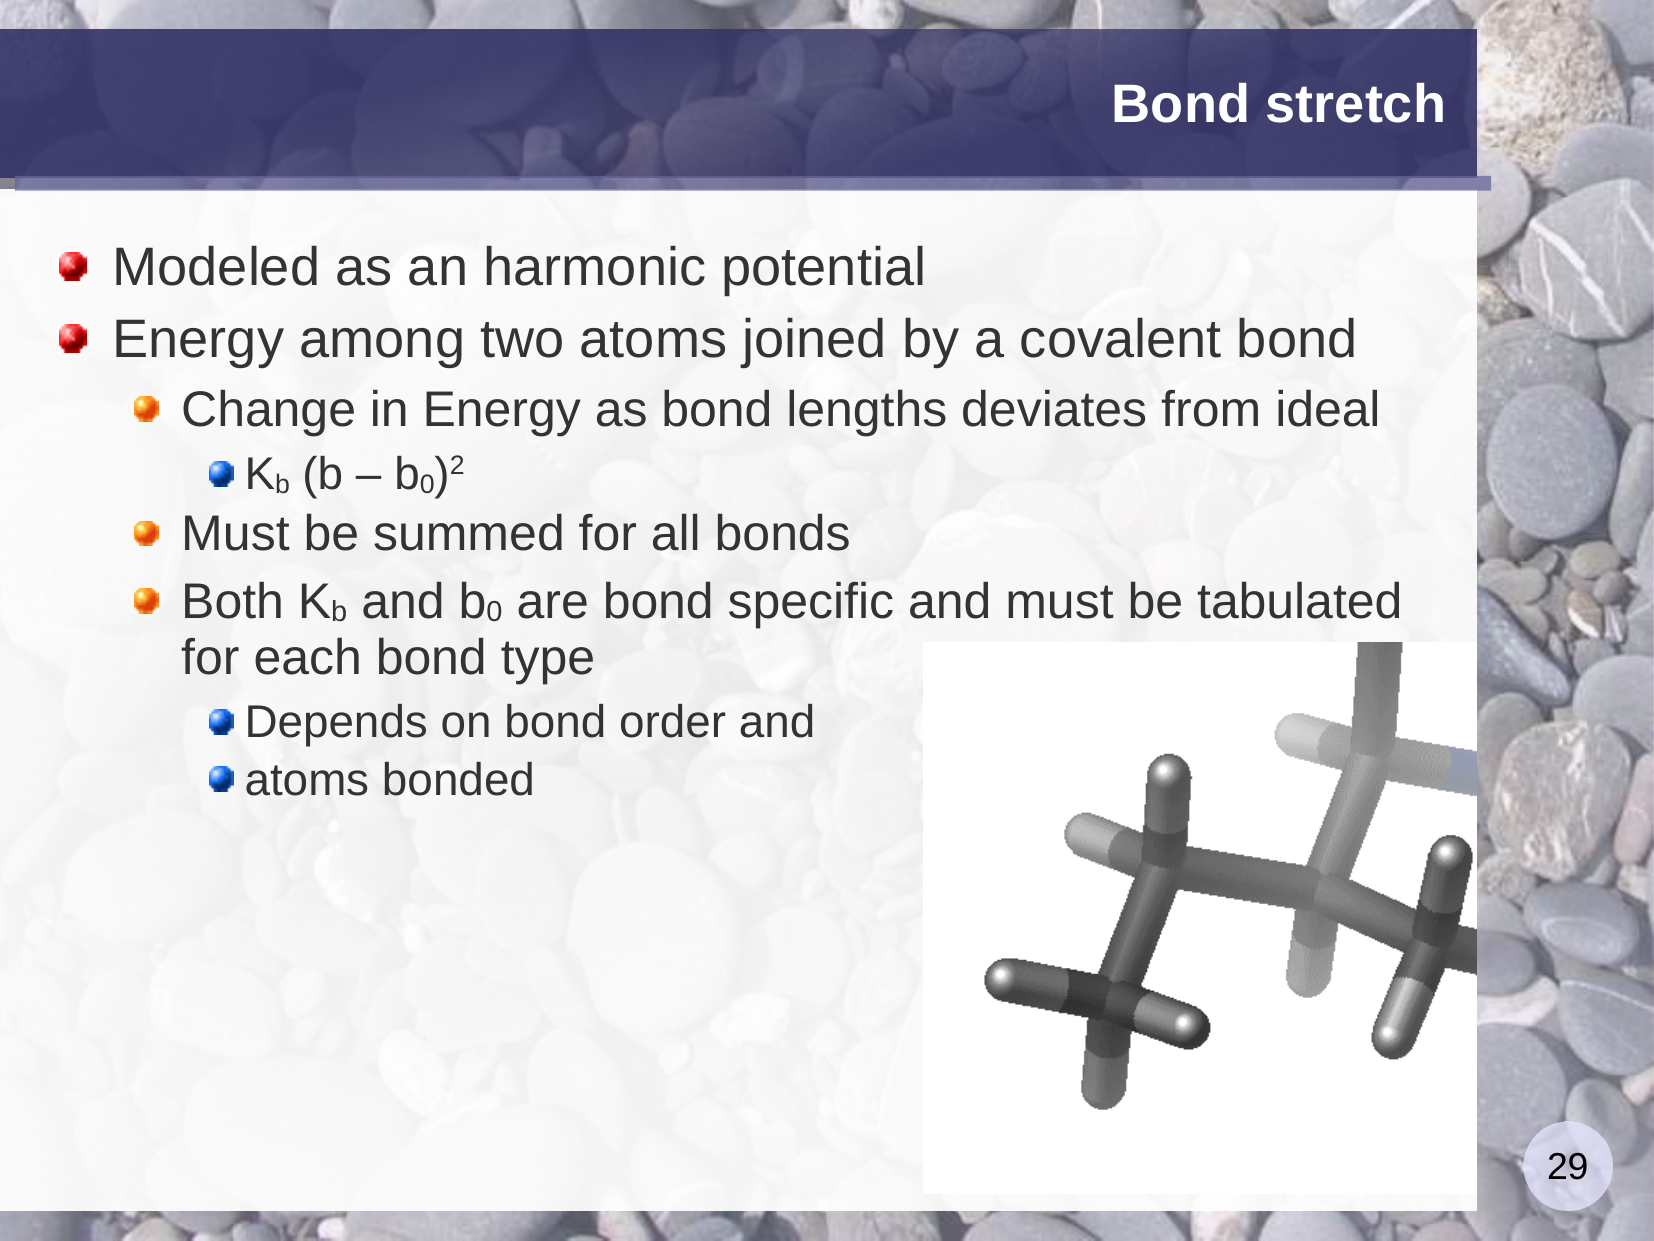

# Bond stretch
Modeled as an harmonic potential
Energy among two atoms joined by a covalent bond
Change in Energy as bond lengths deviates from ideal
Kb (b – b0)2
Must be summed for all bonds
Both Kb and b0 are bond specific and must be tabulated for each bond type
Depends on bond order and
atoms bonded